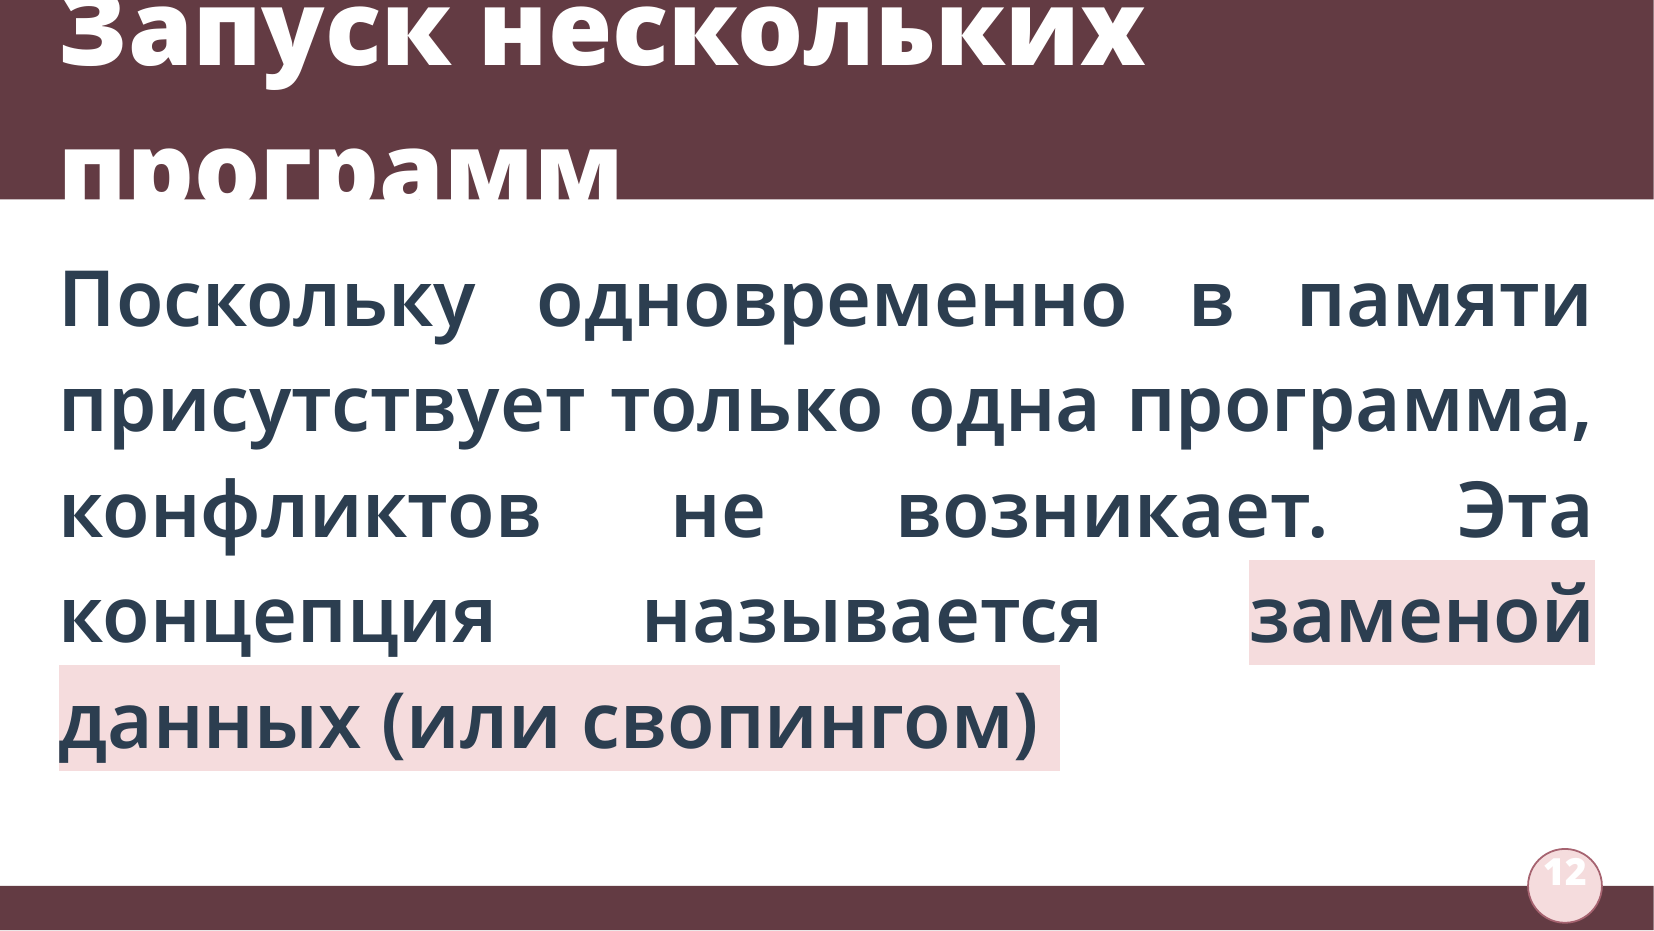

# Запуск нескольких программ
Поскольку одновременно в памяти присутствует только одна программа, конфликтов не возникает. Эта концепция называется заменой данных (или свопингом)